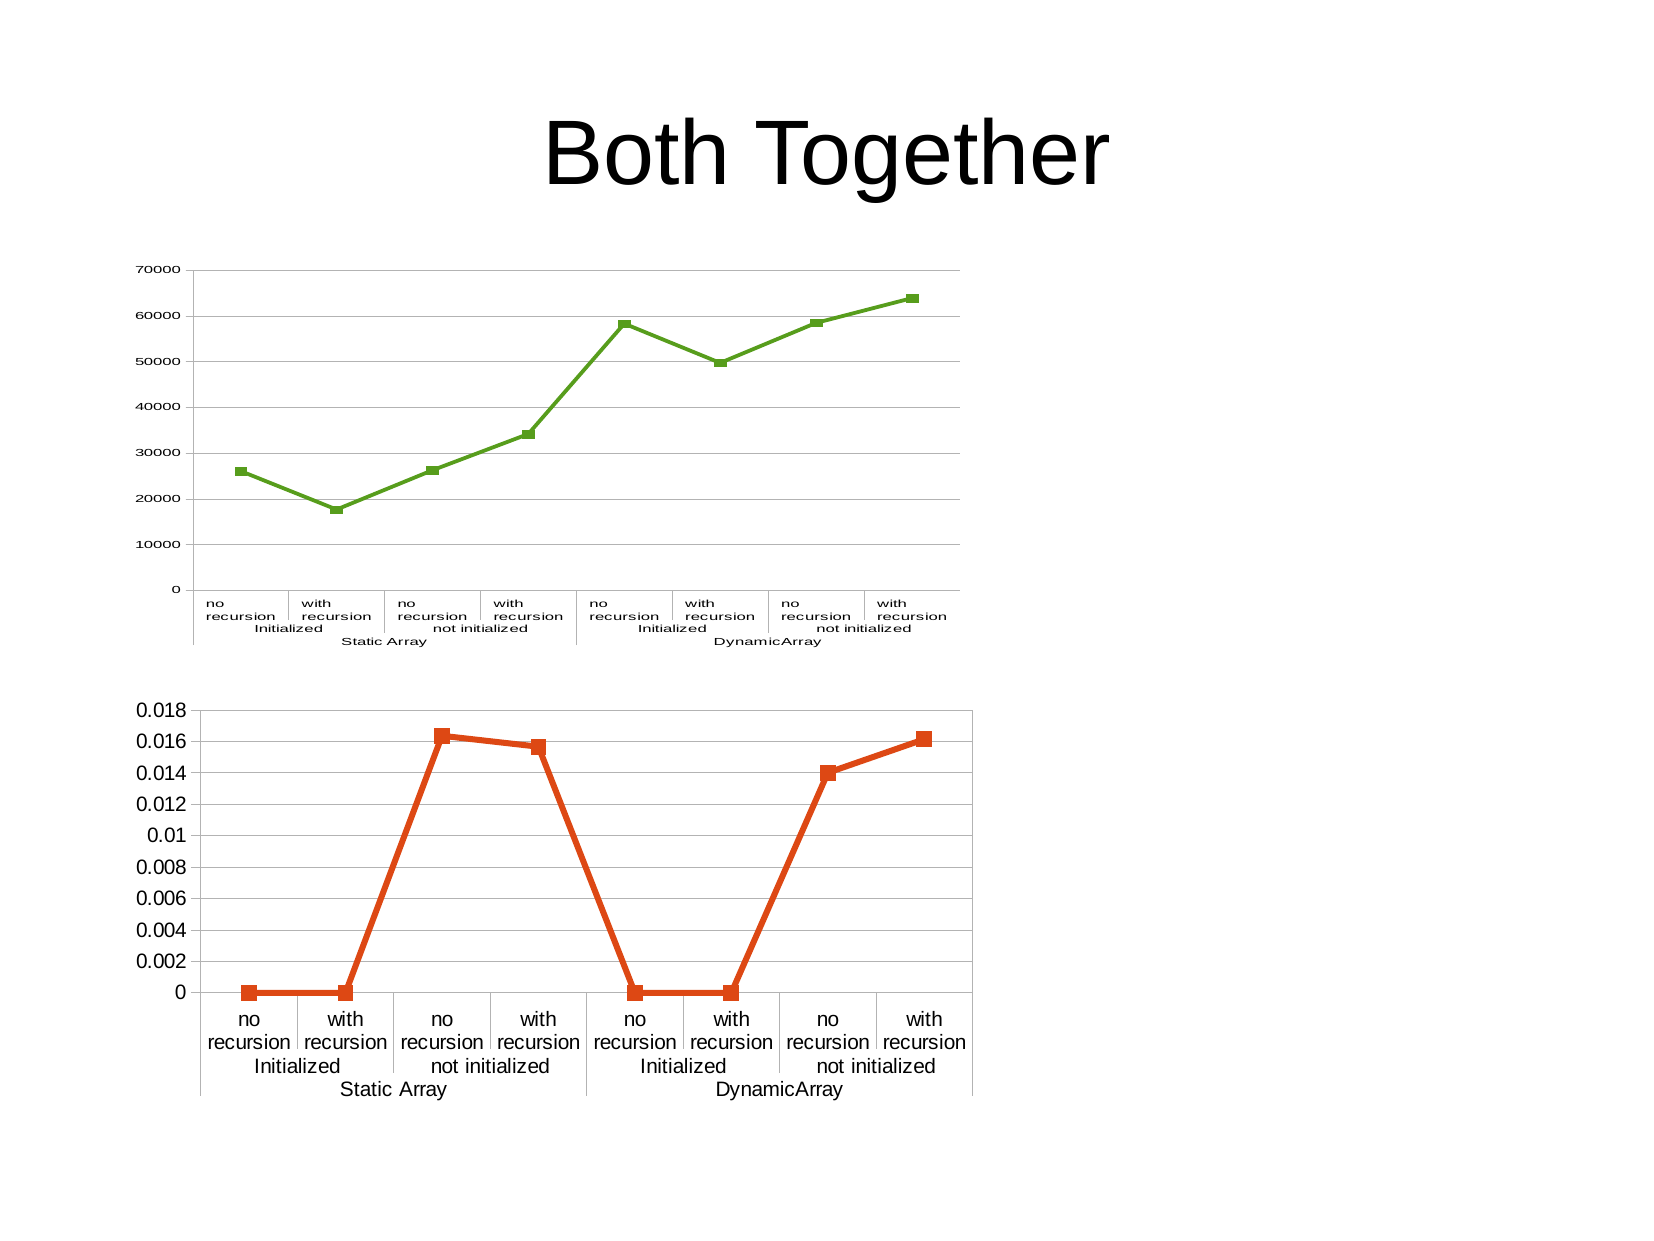

# Both Together
### Chart
| Category | Time |
|---|---|
| no recursion | 1e-06 |
| with recursion | 6.67e-07 |
| no recursion | 0.0163643333 |
| with recursion | 0.015667 |
| no recursion | 1e-06 |
| with recursion | 1.33e-06 |
| no recursion | 0.0140126667 |
| with recursion | 0.016145 |